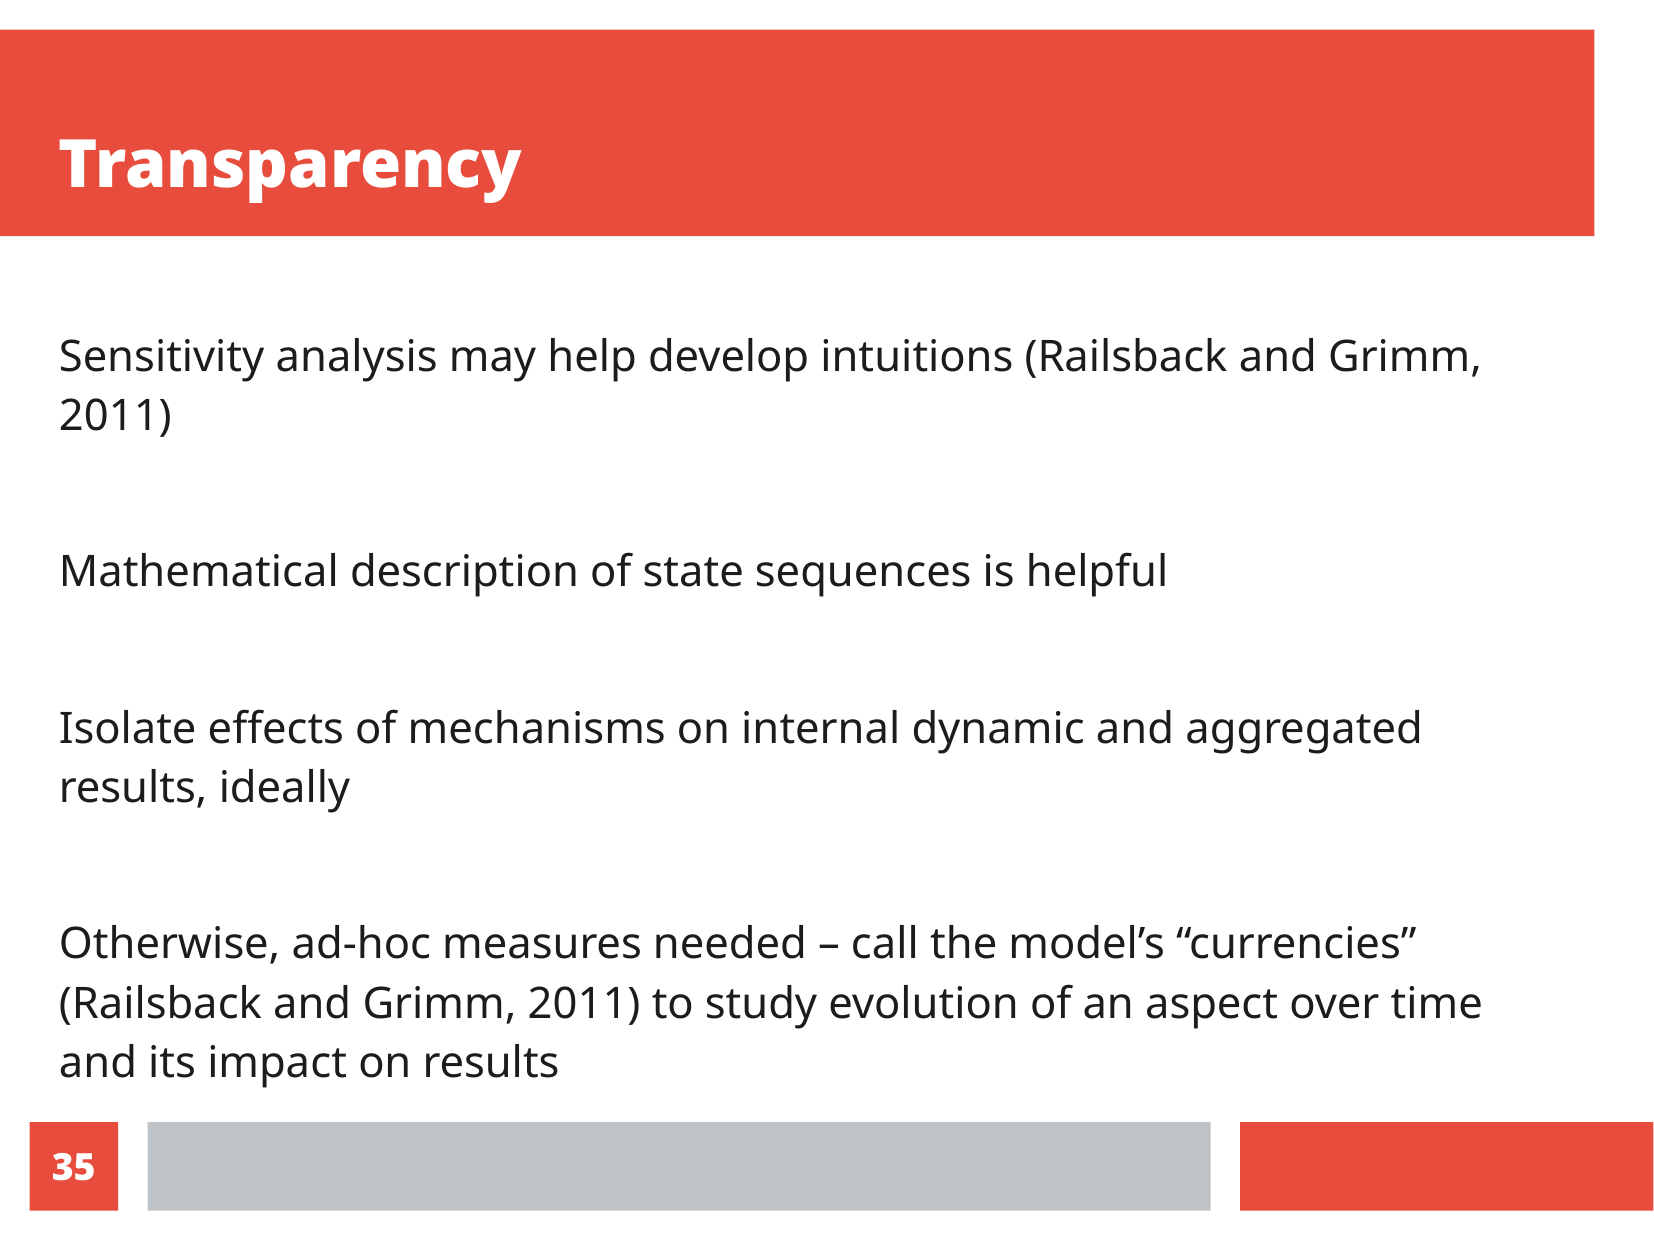

# Transparency
Sensitivity analysis may help develop intuitions (Railsback and Grimm, 2011)
Mathematical description of state sequences is helpful
Isolate effects of mechanisms on internal dynamic and aggregated results, ideally
Otherwise, ad-hoc measures needed – call the model’s “currencies” (Railsback and Grimm, 2011) to study evolution of an aspect over time and its impact on results
35